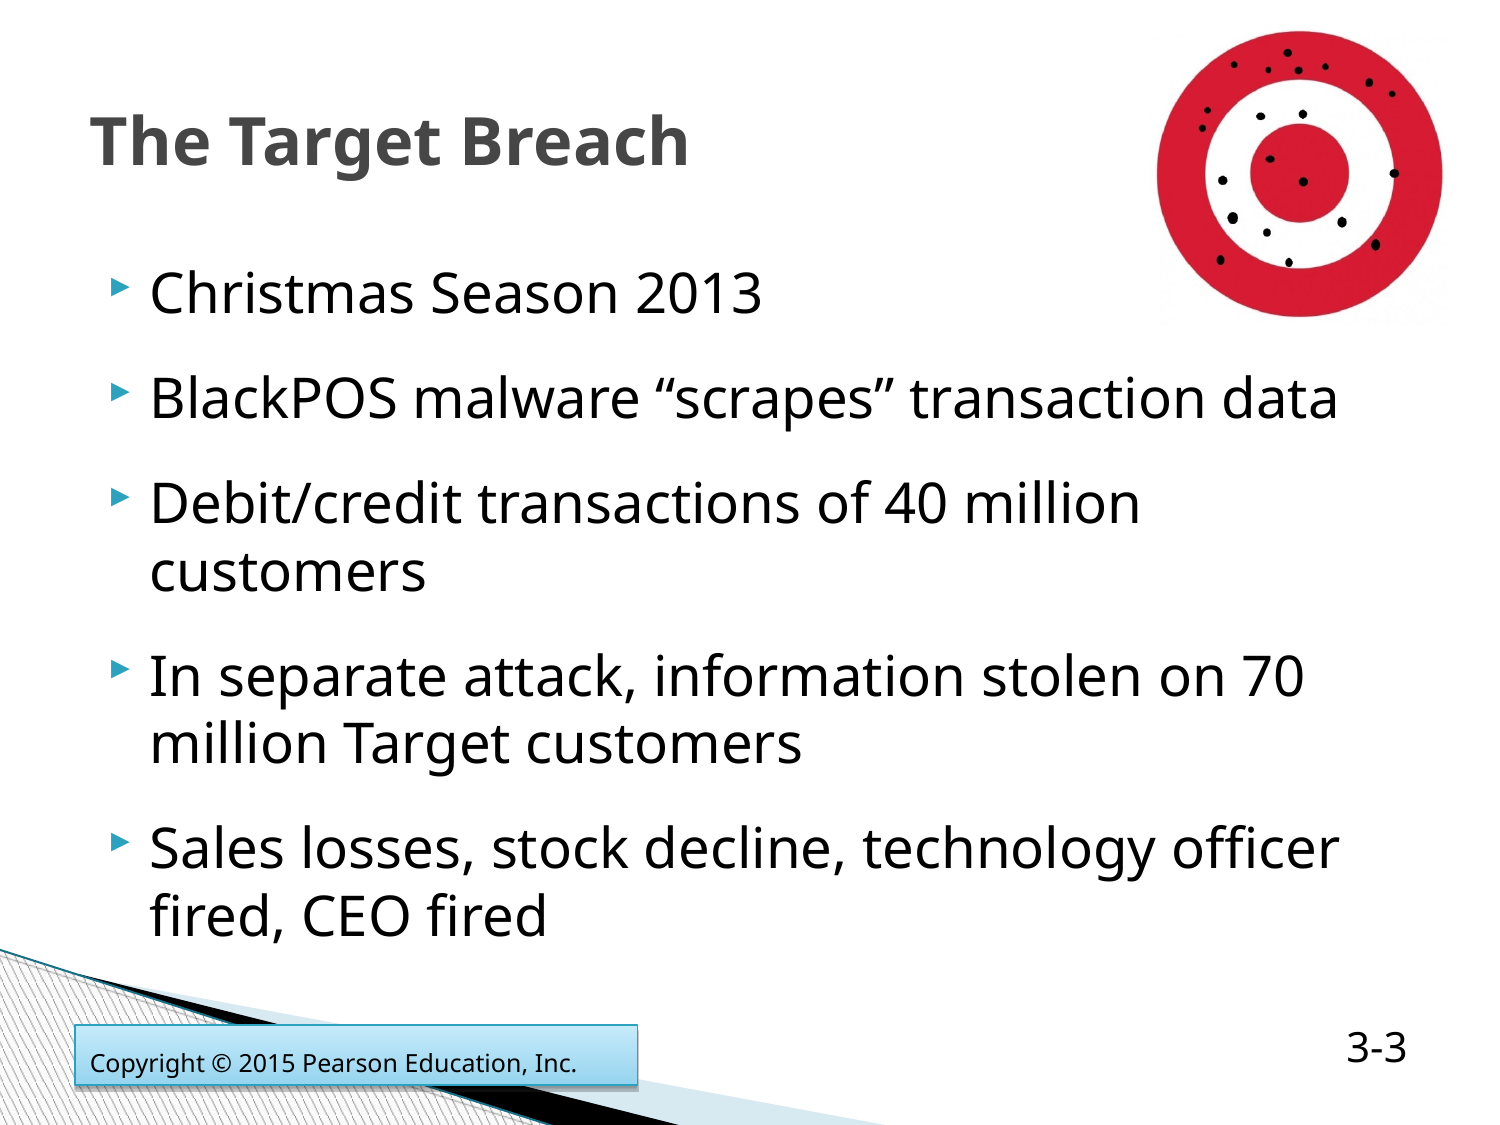

The Target Breach
# Christmas Season 2013
BlackPOS malware “scrapes” transaction data
Debit/credit transactions of 40 million customers
In separate attack, information stolen on 70 million Target customers
Sales losses, stock decline, technology officer fired, CEO fired
Copyright © 2015 Pearson Education, Inc.